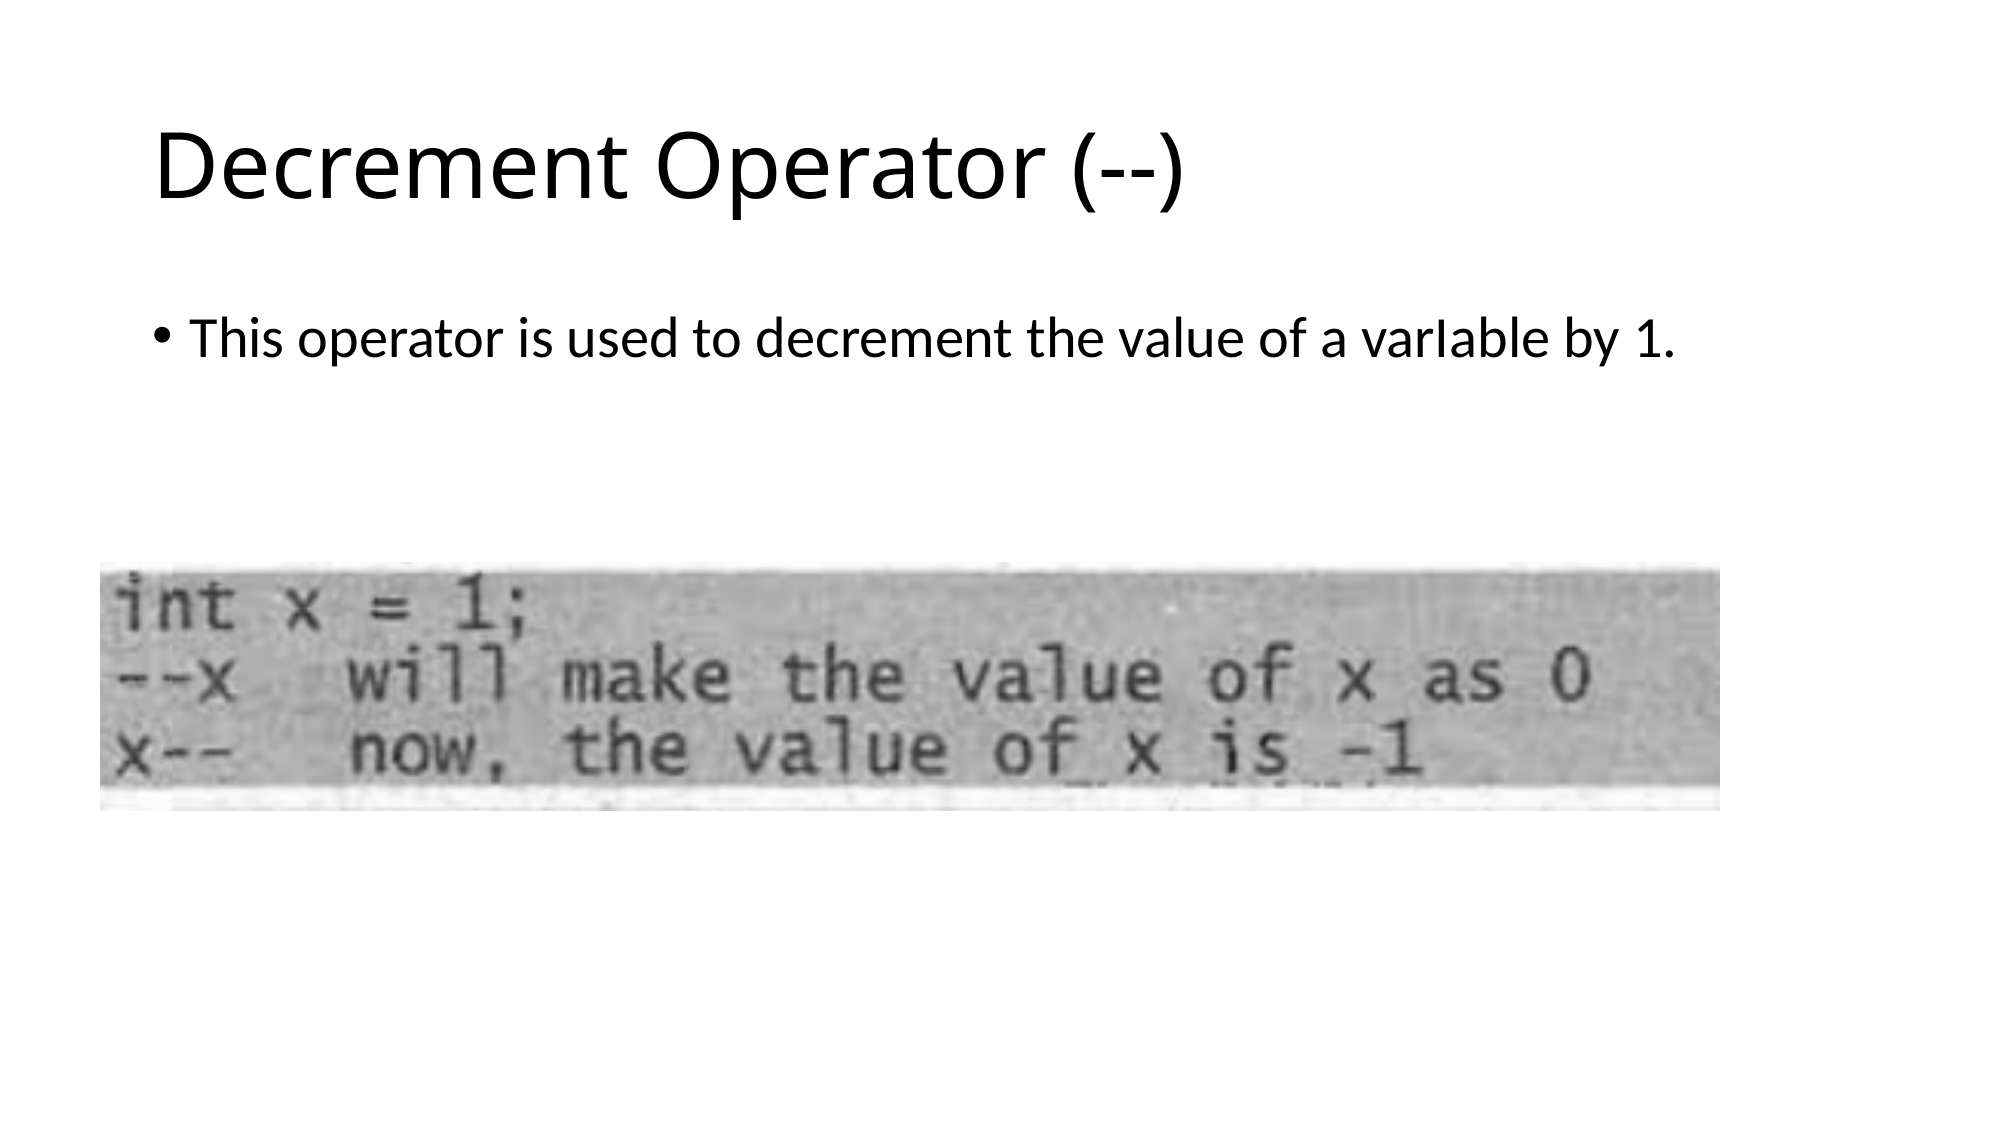

# Decrement Operator (--)
This operator is used to decrement the value of a varIable by 1.